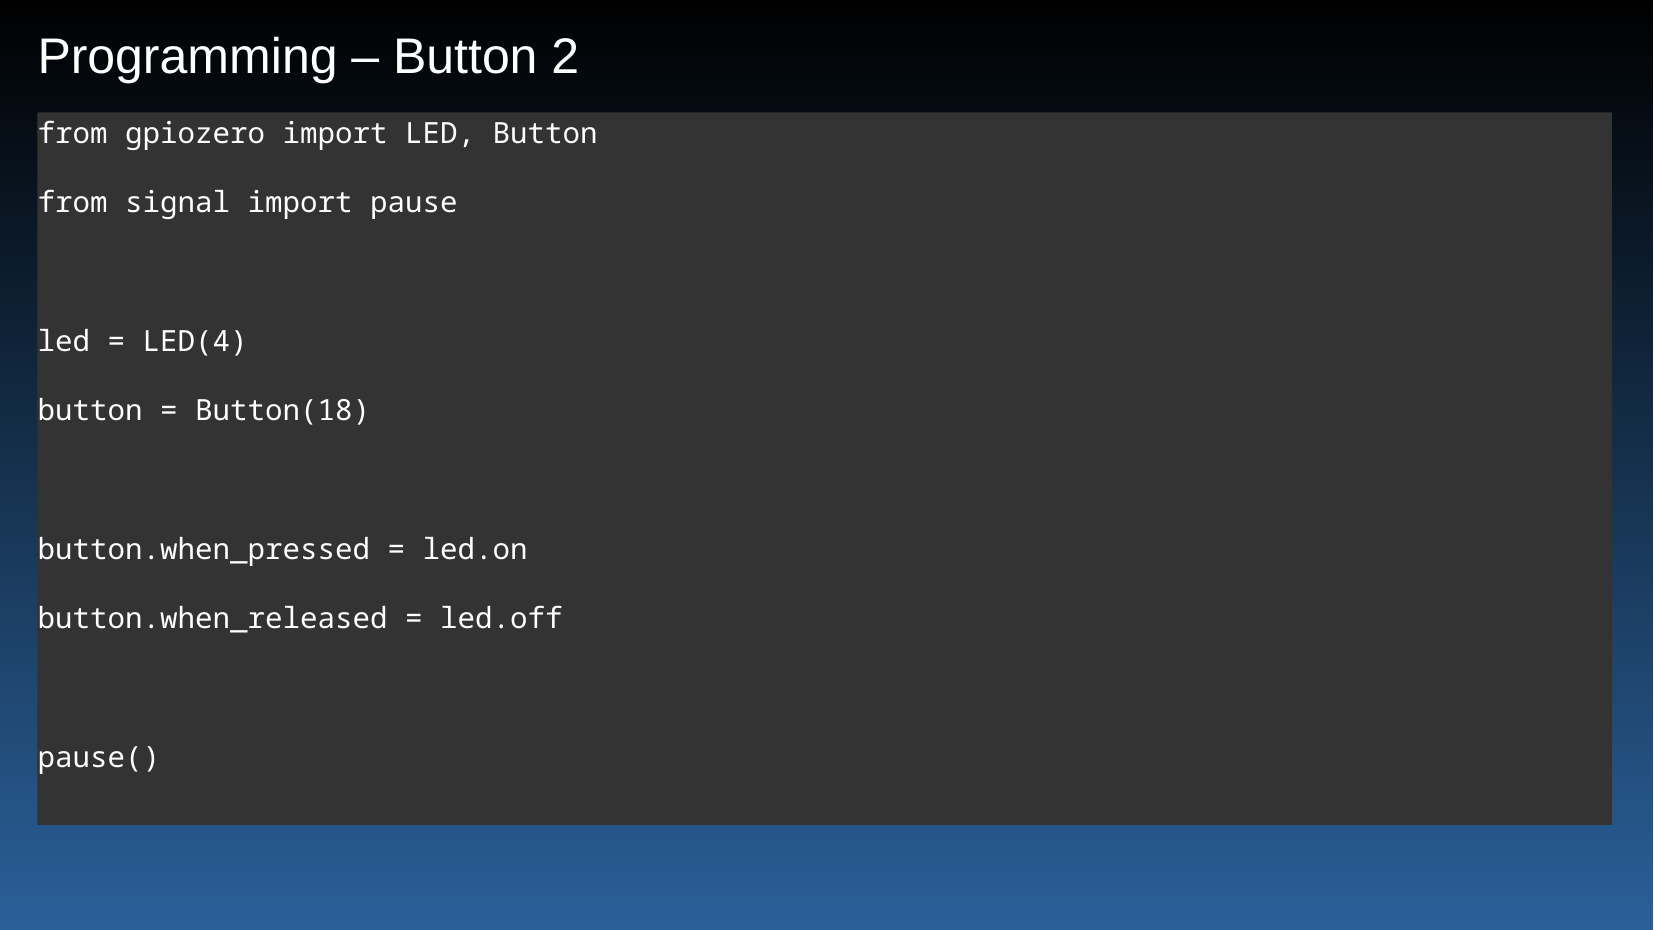

# Programming – Button 2
from gpiozero import LED, Button
from signal import pause
led = LED(4)
button = Button(18)
button.when_pressed = led.on
button.when_released = led.off
pause()